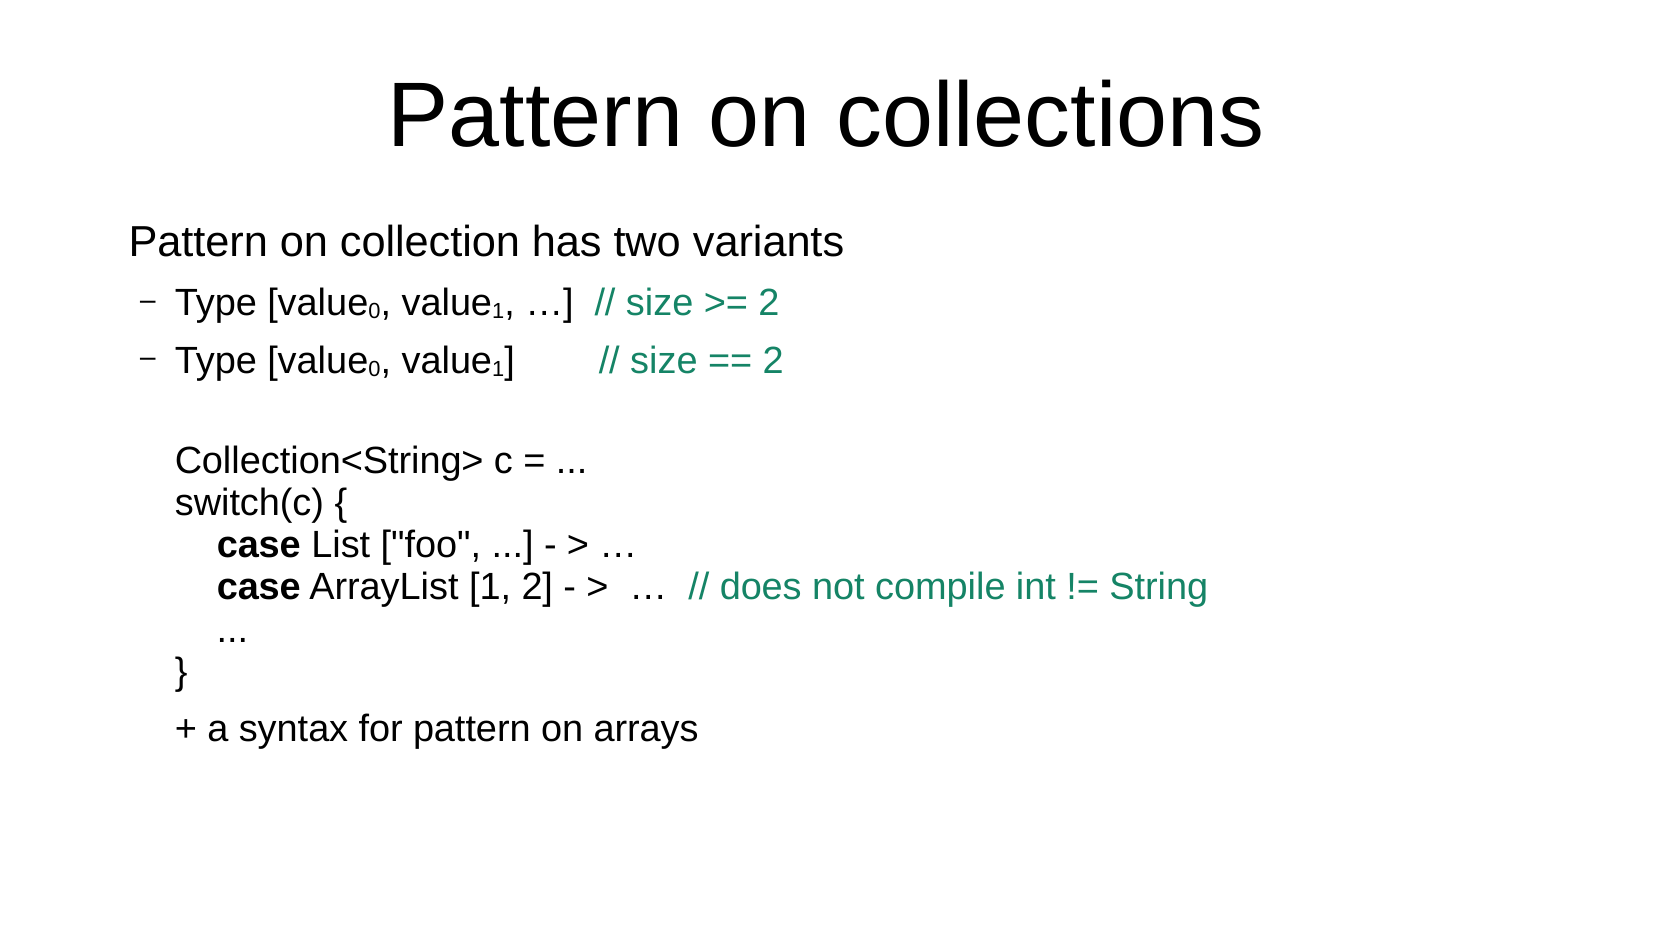

# Pattern on collections
Pattern on collection has two variants
Type [value0, value1, …] // size >= 2
Type [value0, value1] // size == 2
Collection<String> c = ...
switch(c) {
 case List ["foo", ...] - > …
 case ArrayList [1, 2] - > … // does not compile int != String
 ...
}
+ a syntax for pattern on arrays